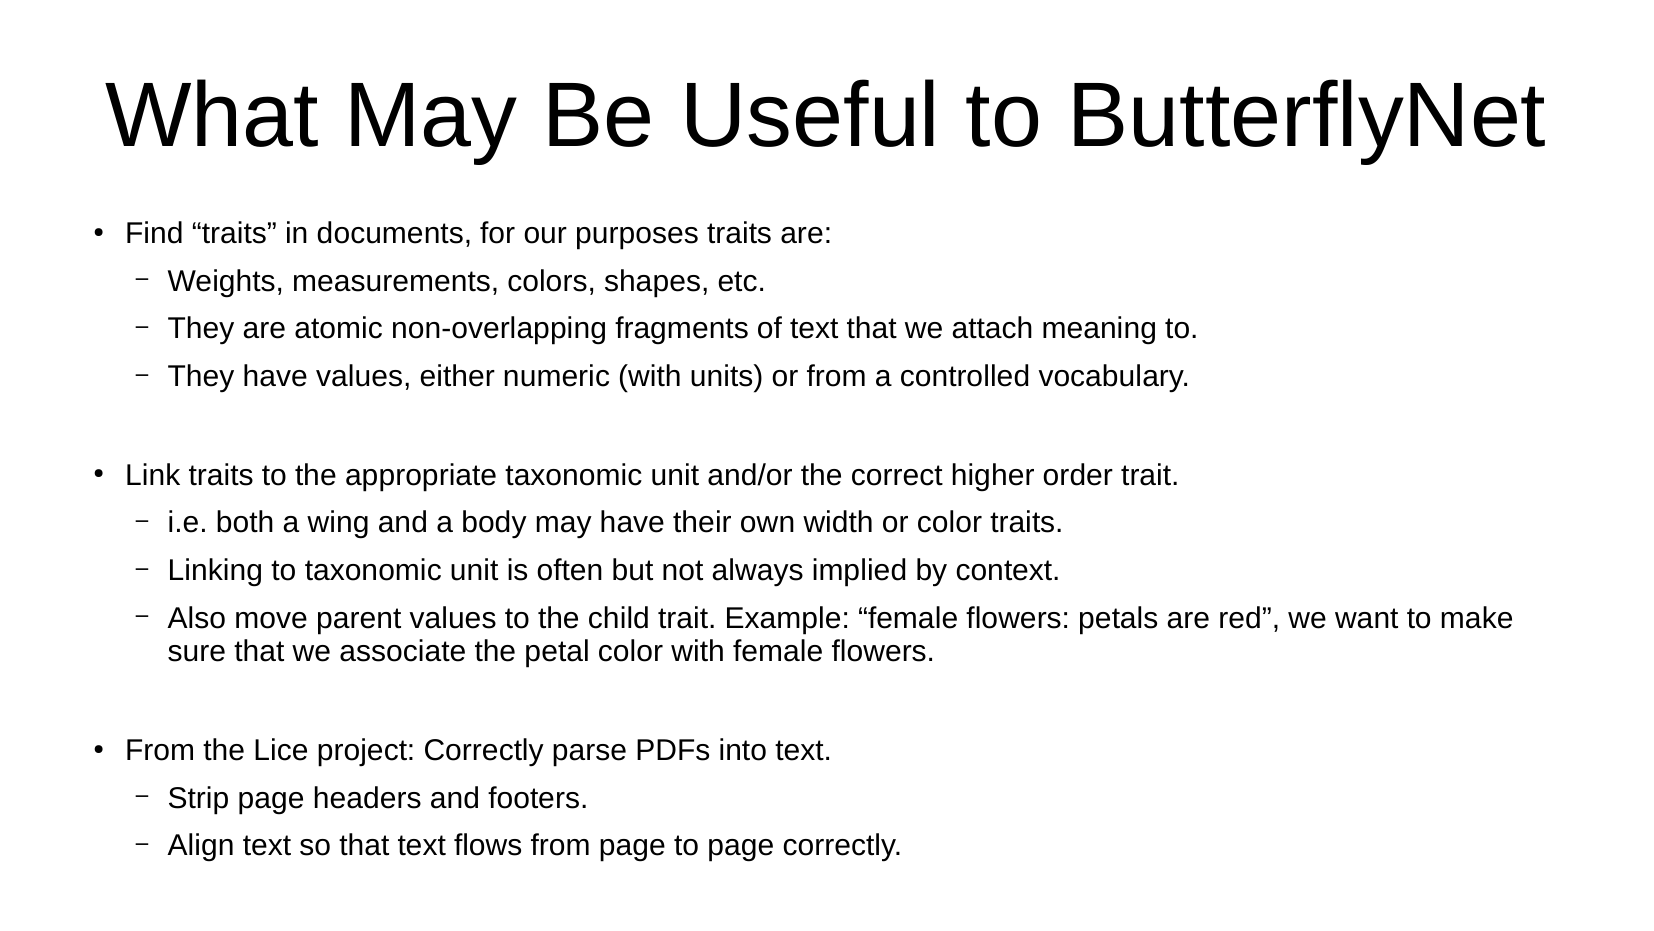

# What May Be Useful to ButterflyNet
Find “traits” in documents, for our purposes traits are:
Weights, measurements, colors, shapes, etc.
They are atomic non-overlapping fragments of text that we attach meaning to.
They have values, either numeric (with units) or from a controlled vocabulary.
Link traits to the appropriate taxonomic unit and/or the correct higher order trait.
i.e. both a wing and a body may have their own width or color traits.
Linking to taxonomic unit is often but not always implied by context.
Also move parent values to the child trait. Example: “female flowers: petals are red”, we want to make sure that we associate the petal color with female flowers.
From the Lice project: Correctly parse PDFs into text.
Strip page headers and footers.
Align text so that text flows from page to page correctly.